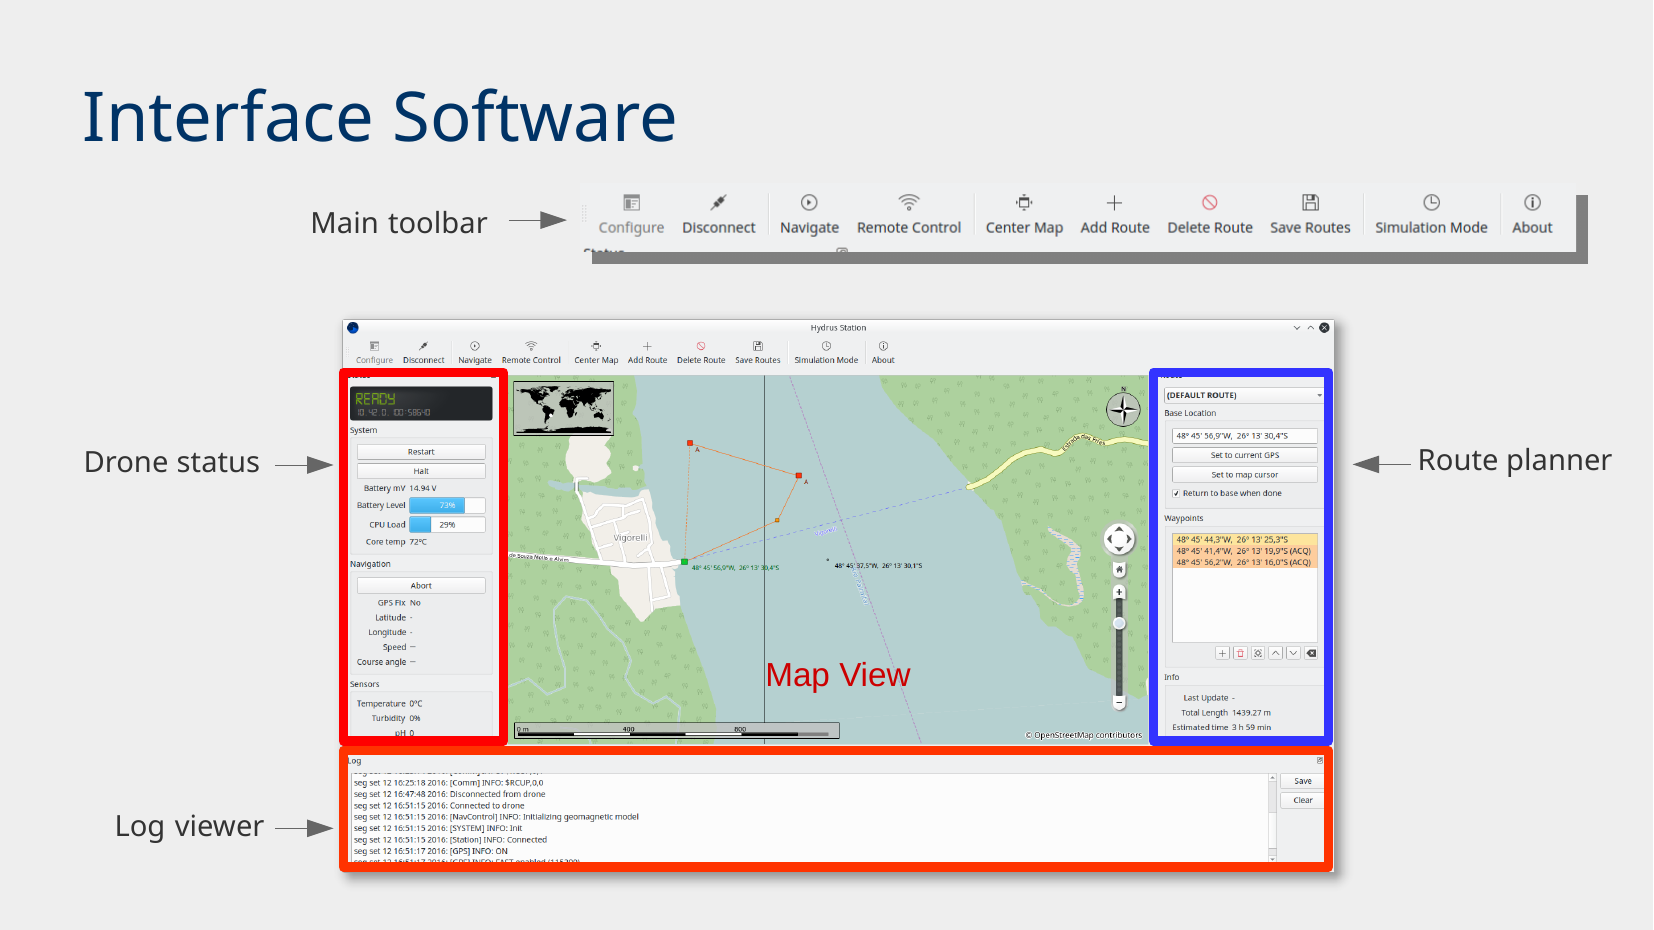

# Interface Software
Main toolbar
Route planner
Drone status
Map View
Log viewer